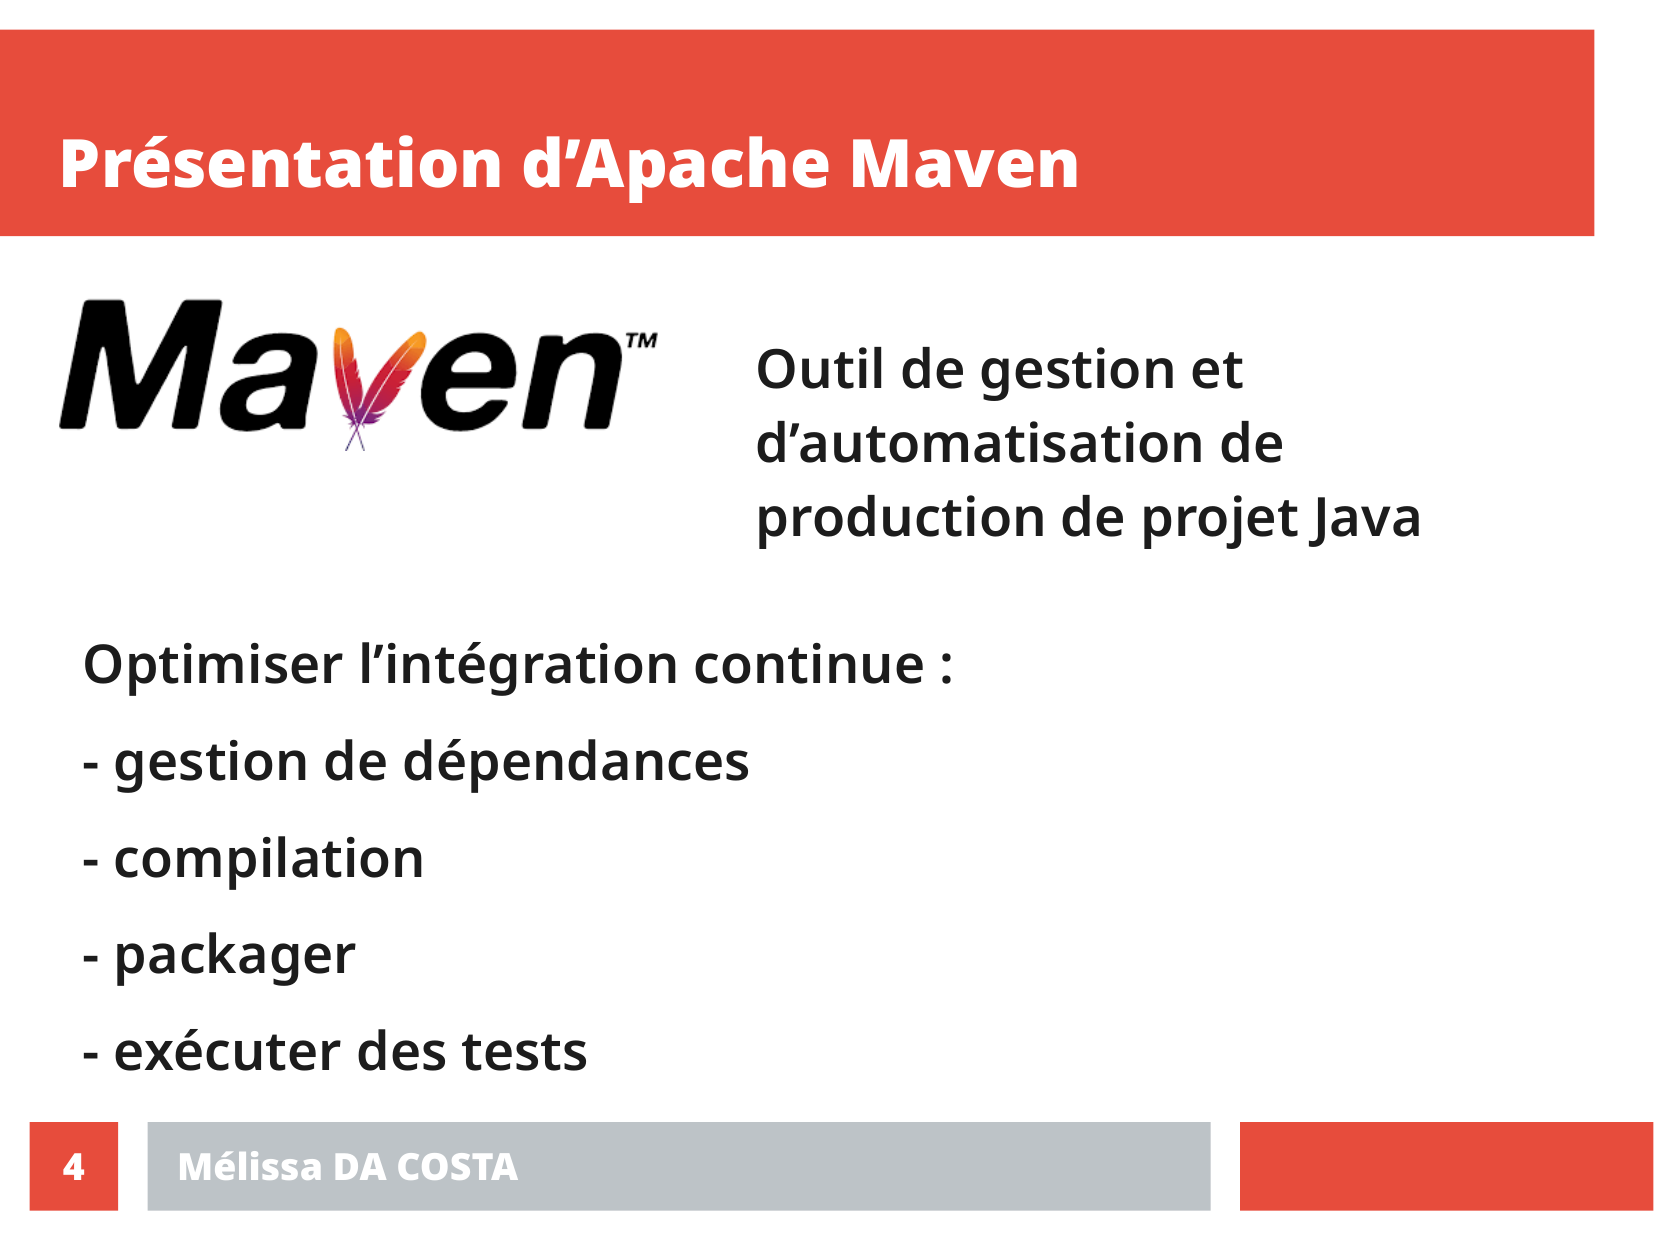

Présentation d’Apache Maven
# Outil de gestion et d’automatisation de production de projet Java
Optimiser l’intégration continue :
- gestion de dépendances
- compilation
- packager
- exécuter des tests
4
Mélissa DA COSTA